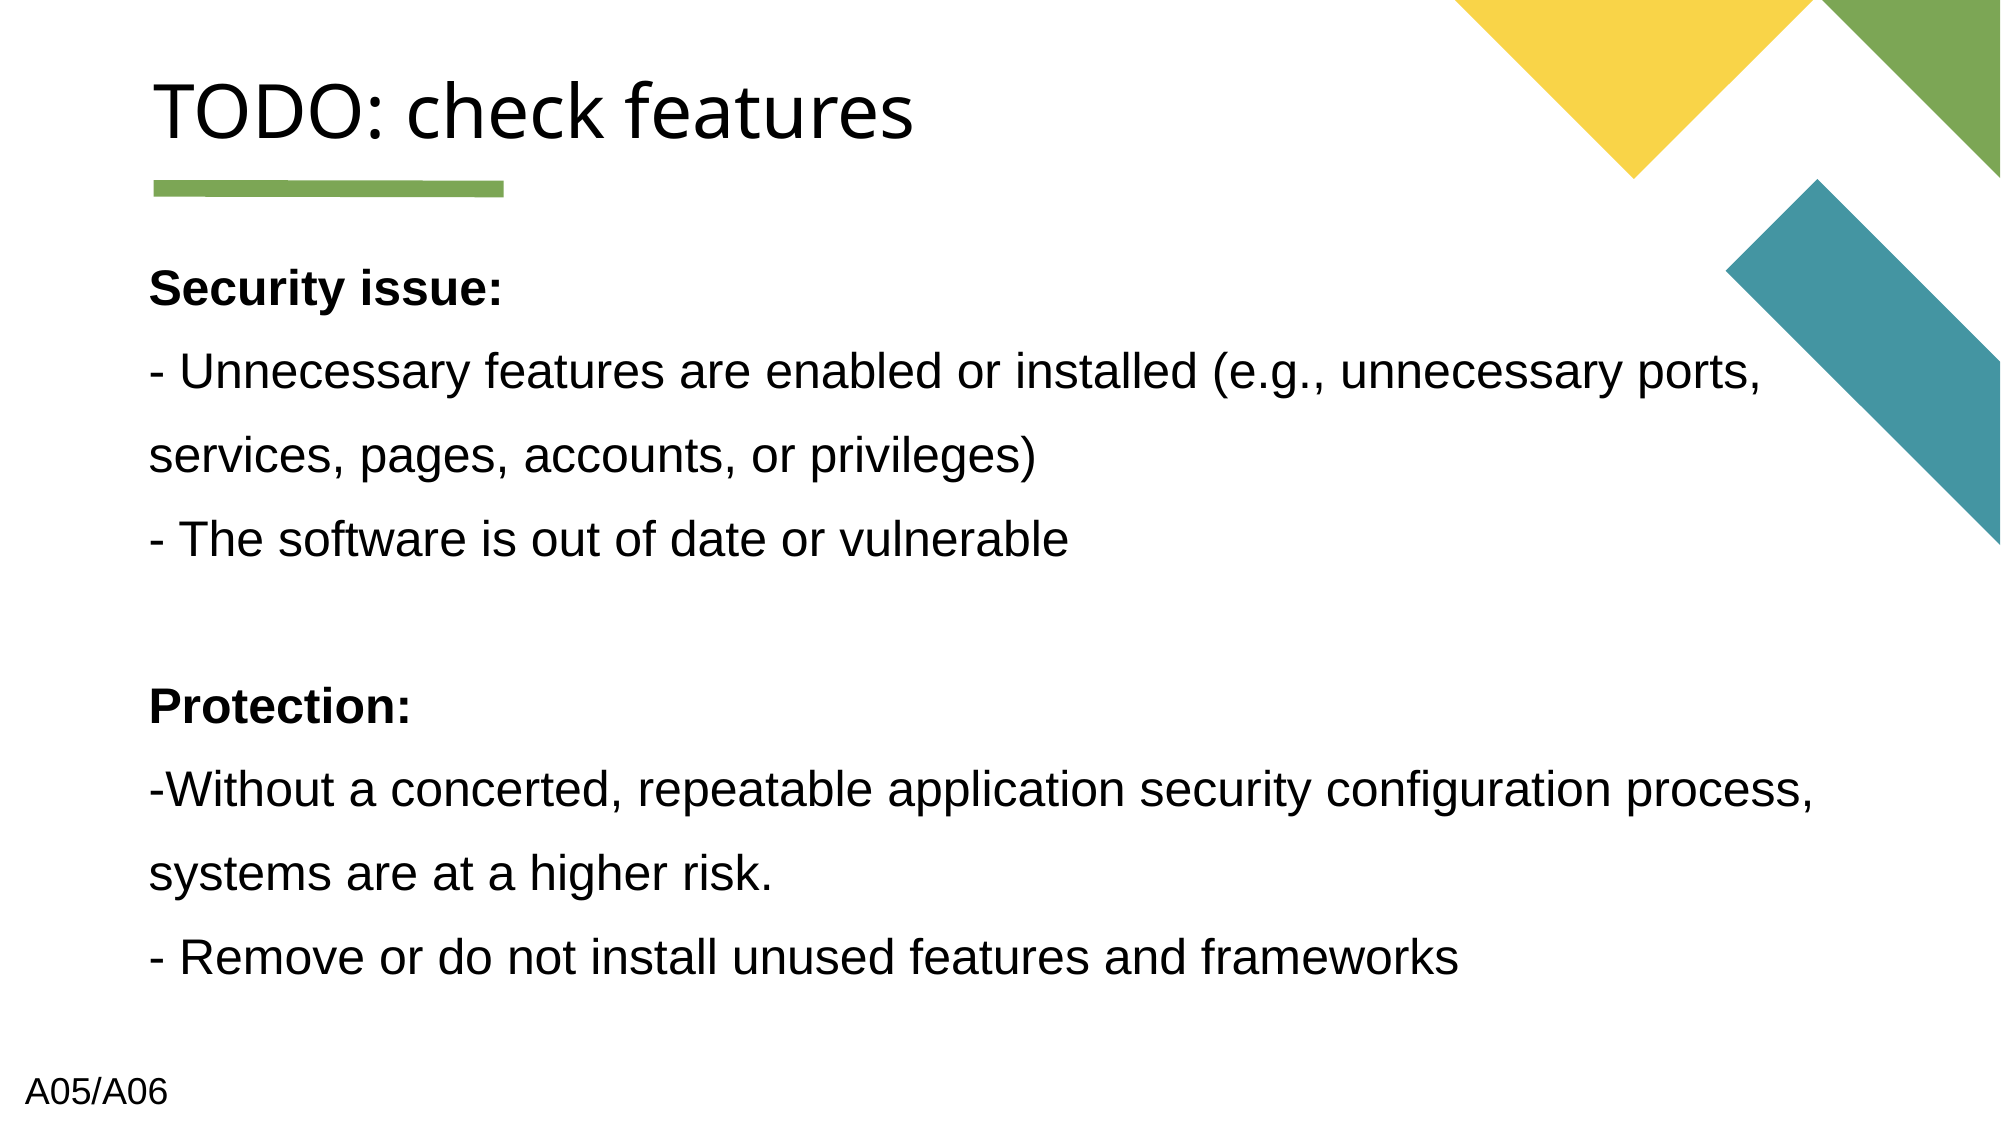

# TODO: check features
Security issue:
- Unnecessary features are enabled or installed (e.g., unnecessary ports, services, pages, accounts, or privileges)
- The software is out of date or vulnerable
Protection:
-Without a concerted, repeatable application security configuration process, systems are at a higher risk.
- Remove or do not install unused features and frameworks
A05/A06